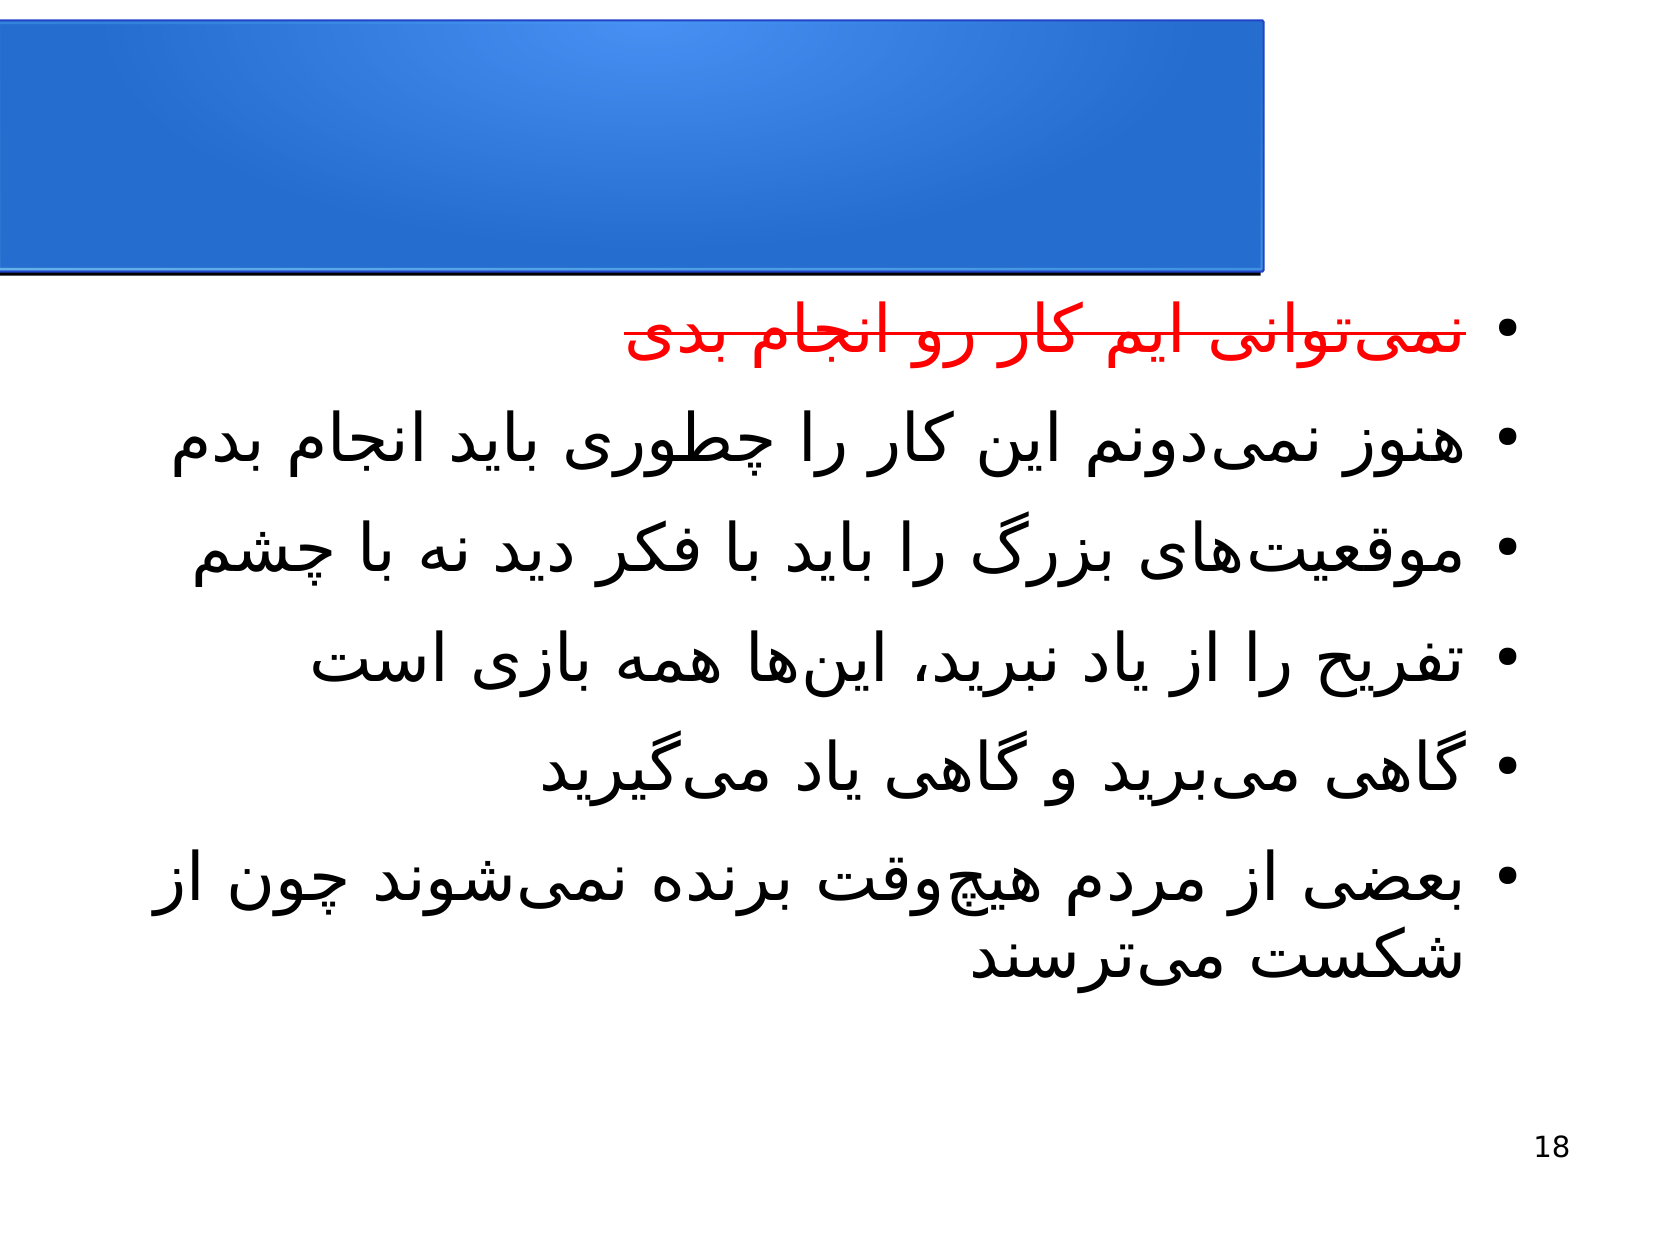

#
نمی‌توانی ایم کار رو انجام بدی
هنوز نمی‌دونم این کار را چطوری باید انجام بدم
موقعیت‌های بزرگ را باید با فکر دید نه با چشم
تفریح را از یاد نبرید، این‌ها همه بازی است
گاهی می‌برید و گاهی یاد می‌گیرید
بعضی از مردم هیچ‌وقت برنده نمی‌شوند چون از شکست می‌ترسند
18